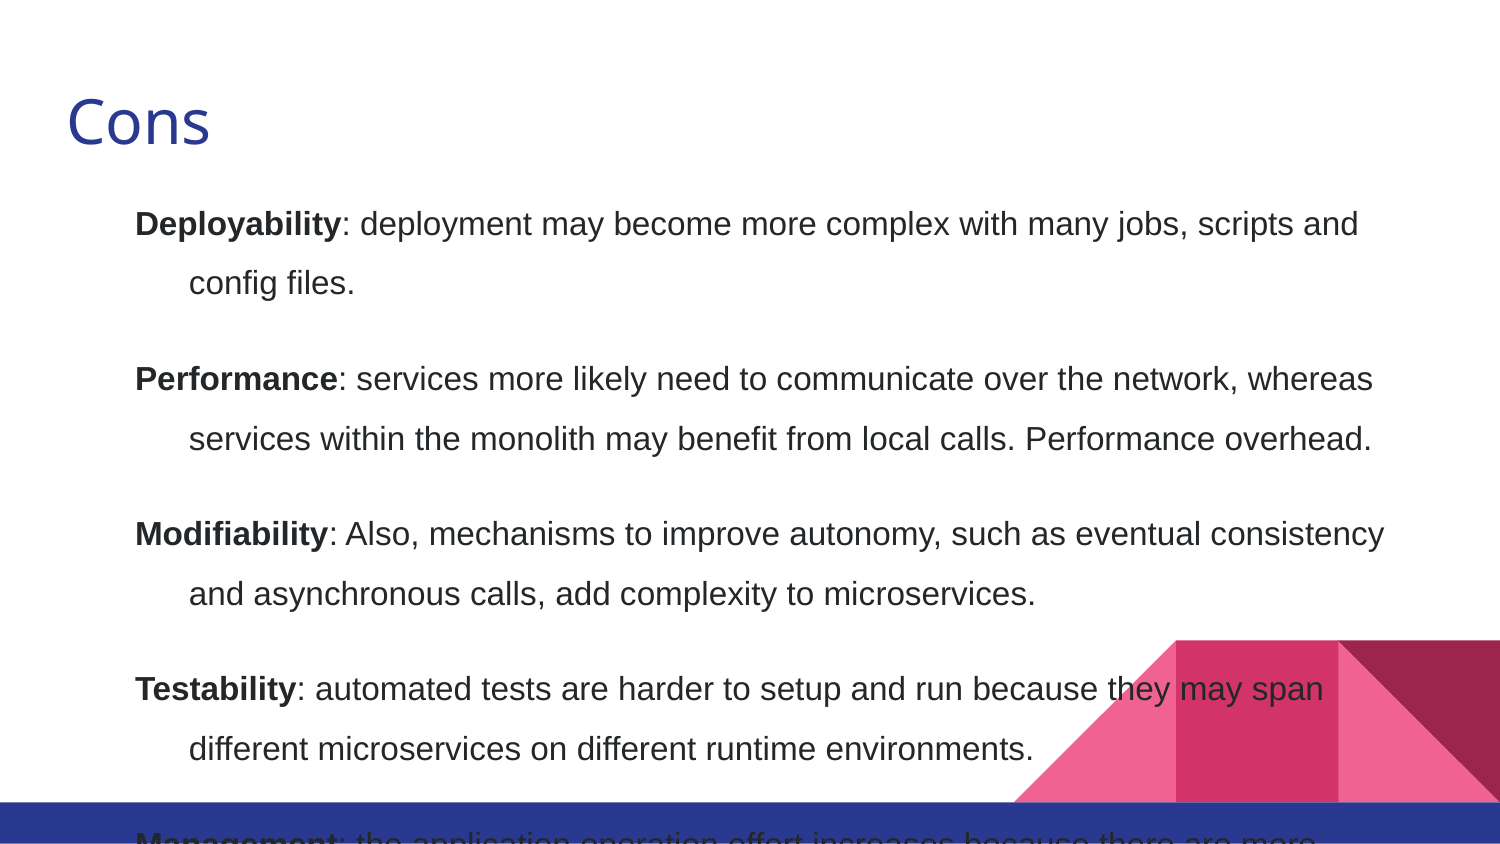

# Cons
Deployability: deployment may become more complex with many jobs, scripts and config files.
Performance: services more likely need to communicate over the network, whereas services within the monolith may benefit from local calls. Performance overhead.
Modifiability: Also, mechanisms to improve autonomy, such as eventual consistency and asynchronous calls, add complexity to microservices.
Testability: automated tests are harder to setup and run because they may span different microservices on different runtime environments.
Management: the application operation effort increases because there are more runtime components, log files, and point-to-point interactions to oversee.